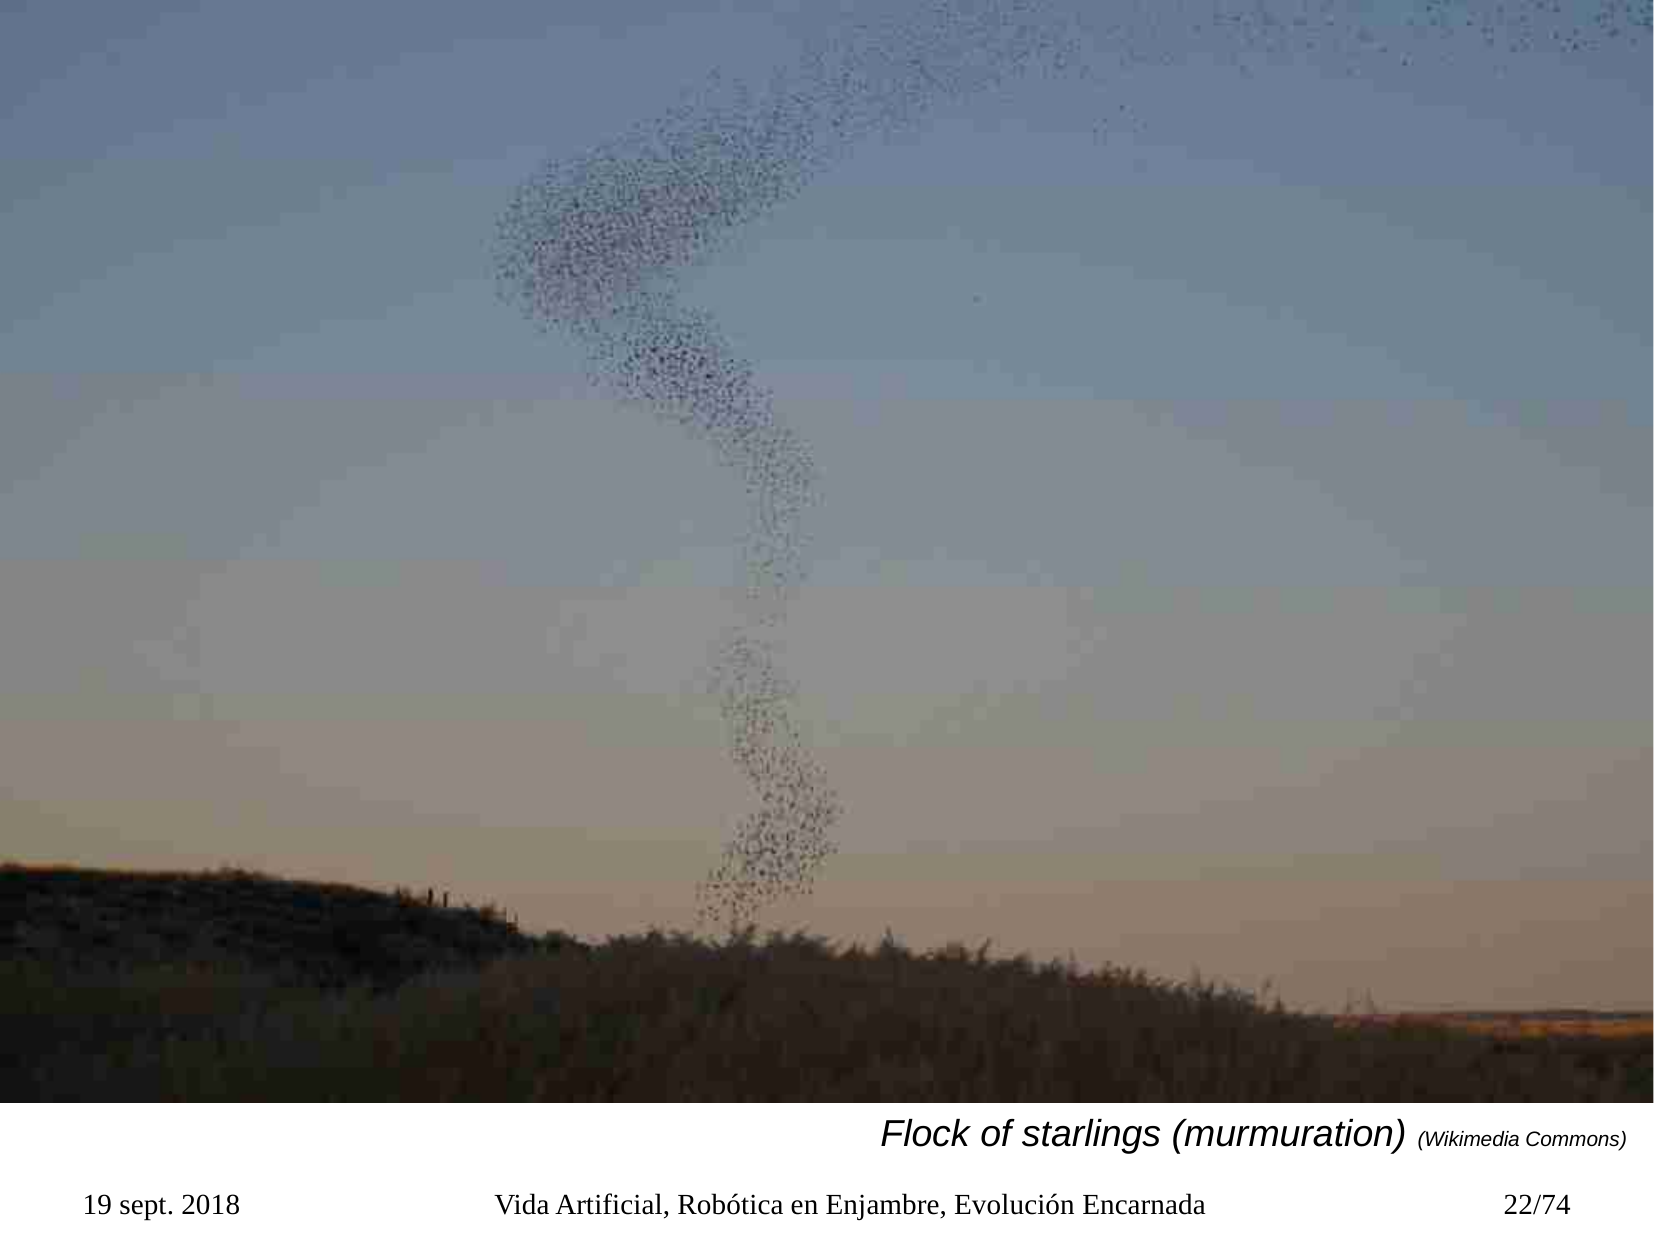

Flock of starlings (murmuration) (Wikimedia Commons)
19 sept. 2018
Vida Artificial, Robótica en Enjambre, Evolución Encarnada
22